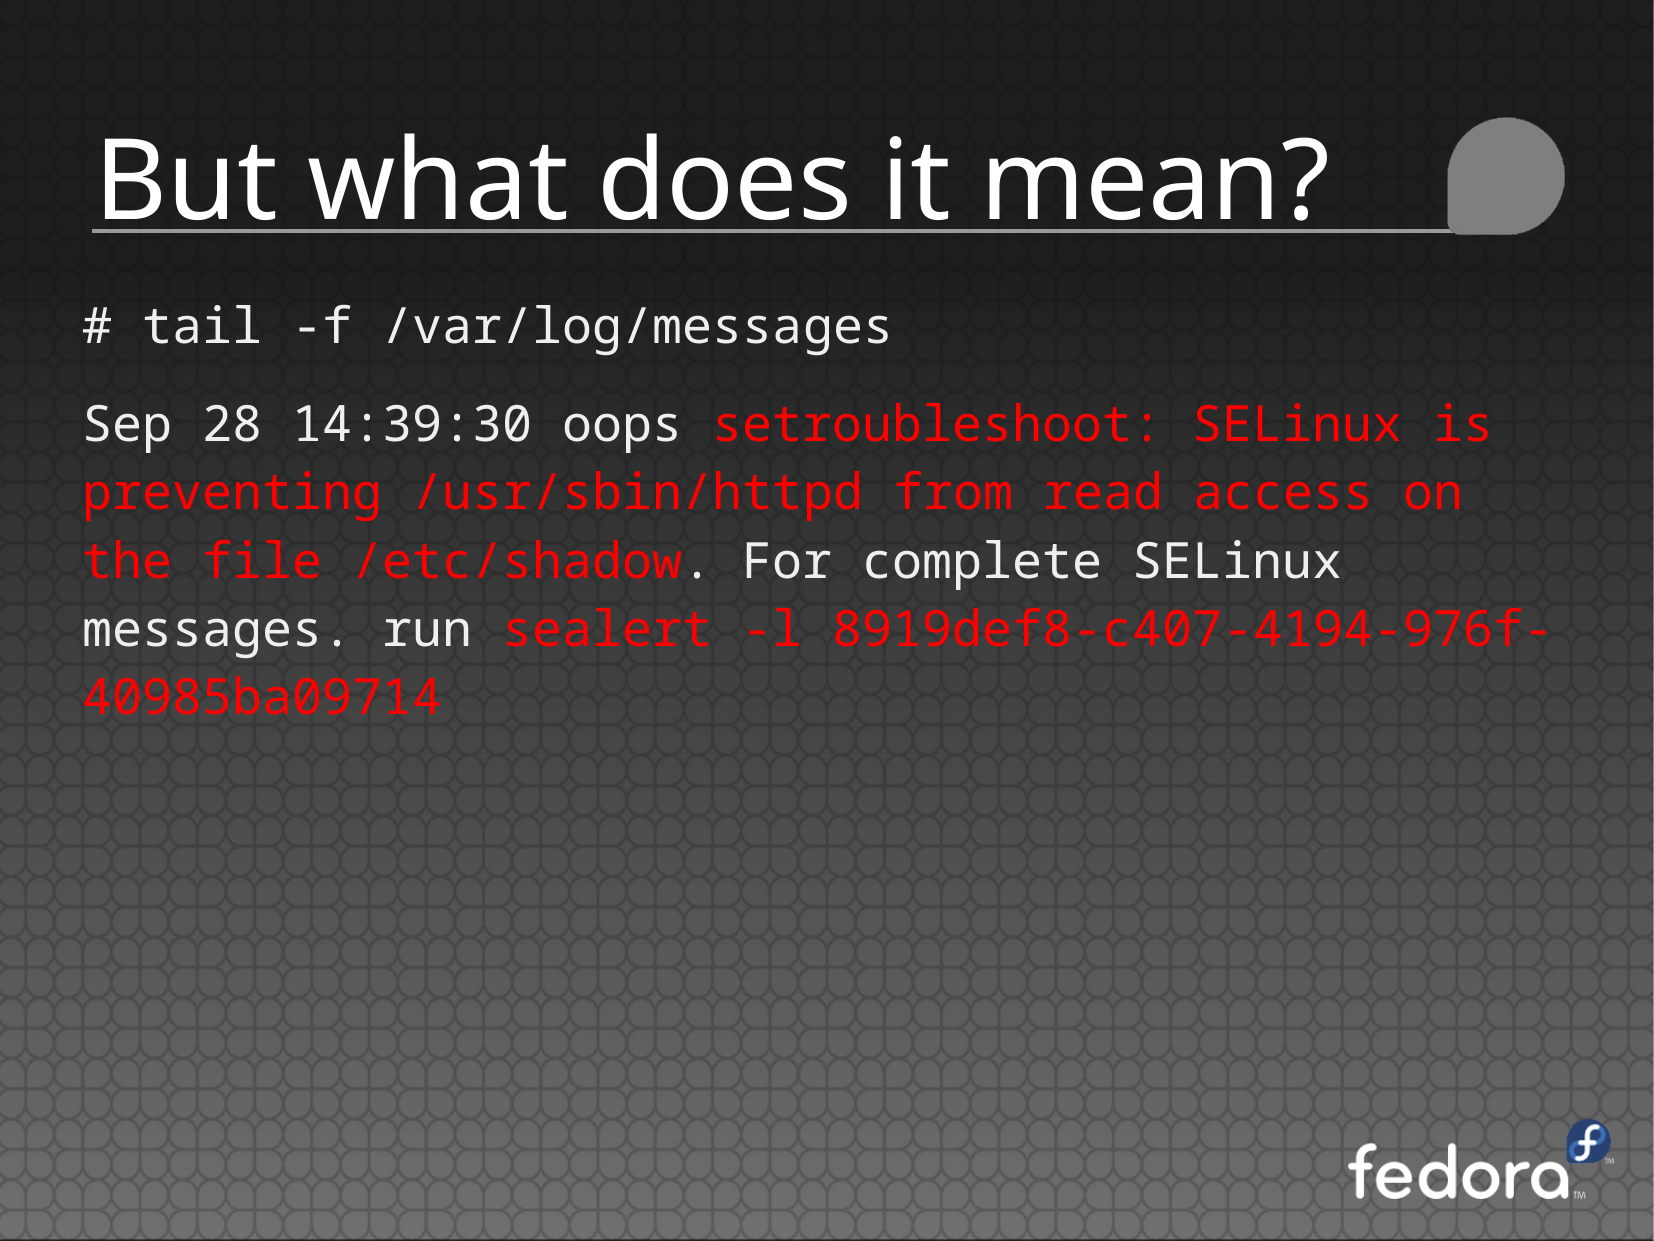

But what does it mean?
# # tail -f /var/log/messages
Sep 28 14:39:30 oops setroubleshoot: SELinux is preventing /usr/sbin/httpd from read access on the file /etc/shadow. For complete SELinux messages. run sealert -l 8919def8-c407-4194-976f-40985ba09714